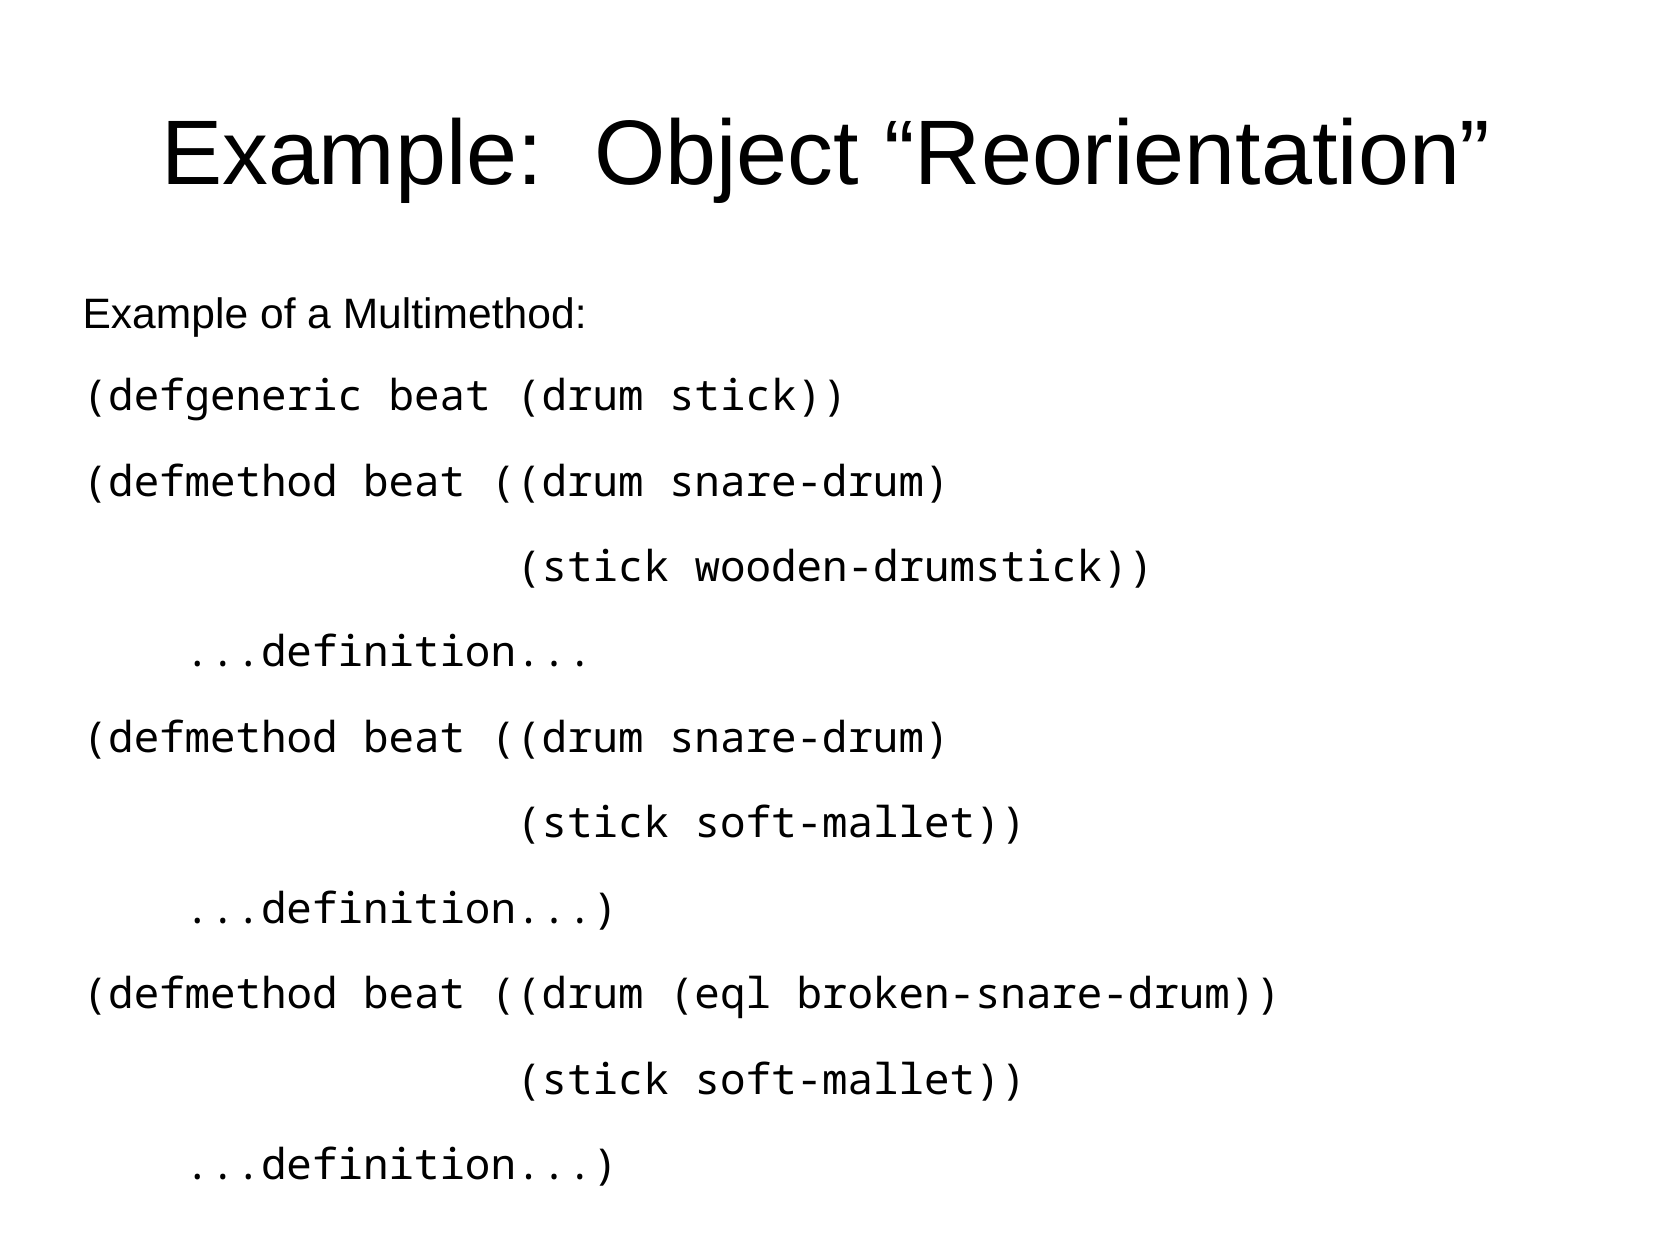

# Example: Object “Reorientation”
Example of a Multimethod:
(defgeneric beat (drum stick))
(defmethod beat ((drum snare-drum)
 (stick wooden-drumstick))
 ...definition...
(defmethod beat ((drum snare-drum)
 (stick soft-mallet))
 ...definition...)
(defmethod beat ((drum (eql broken-snare-drum))
 (stick soft-mallet))
 ...definition...)